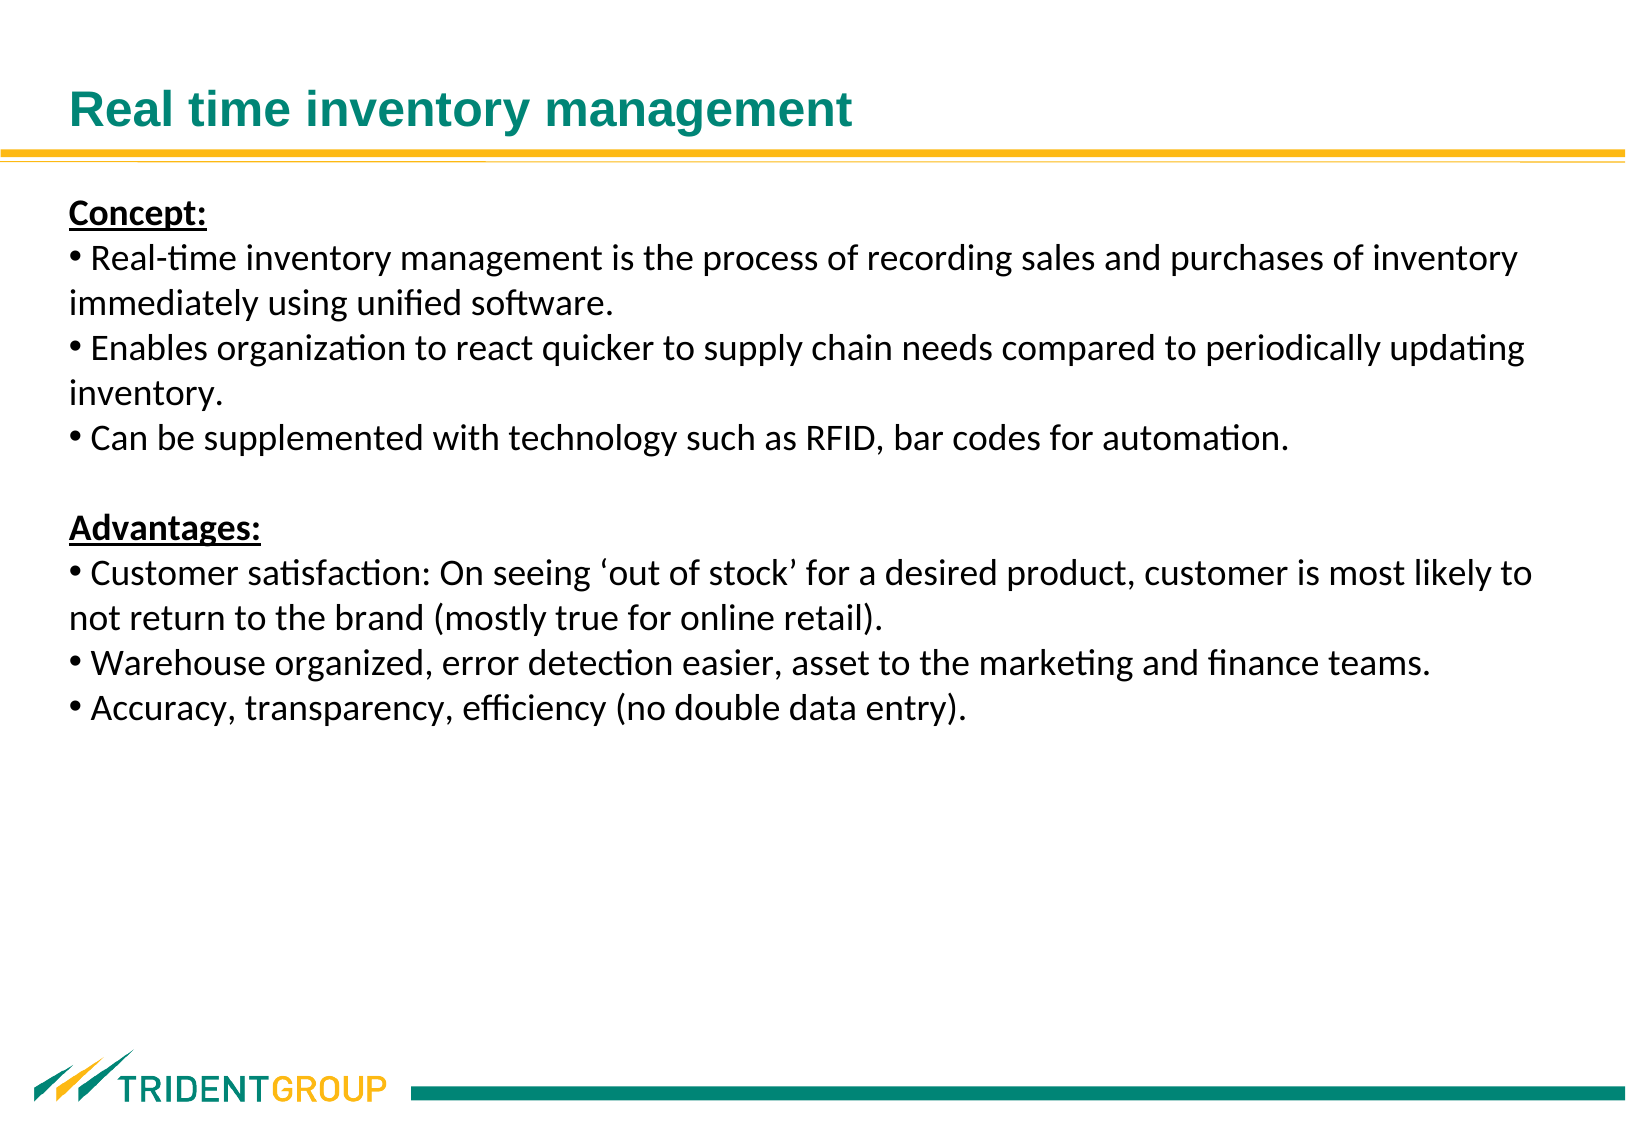

# Real time inventory management
Concept:
 Real-time inventory management is the process of recording sales and purchases of inventory immediately using unified software.
 Enables organization to react quicker to supply chain needs compared to periodically updating inventory.
 Can be supplemented with technology such as RFID, bar codes for automation.
Advantages:
 Customer satisfaction: On seeing ‘out of stock’ for a desired product, customer is most likely to not return to the brand (mostly true for online retail).
 Warehouse organized, error detection easier, asset to the marketing and finance teams.
 Accuracy, transparency, efficiency (no double data entry).